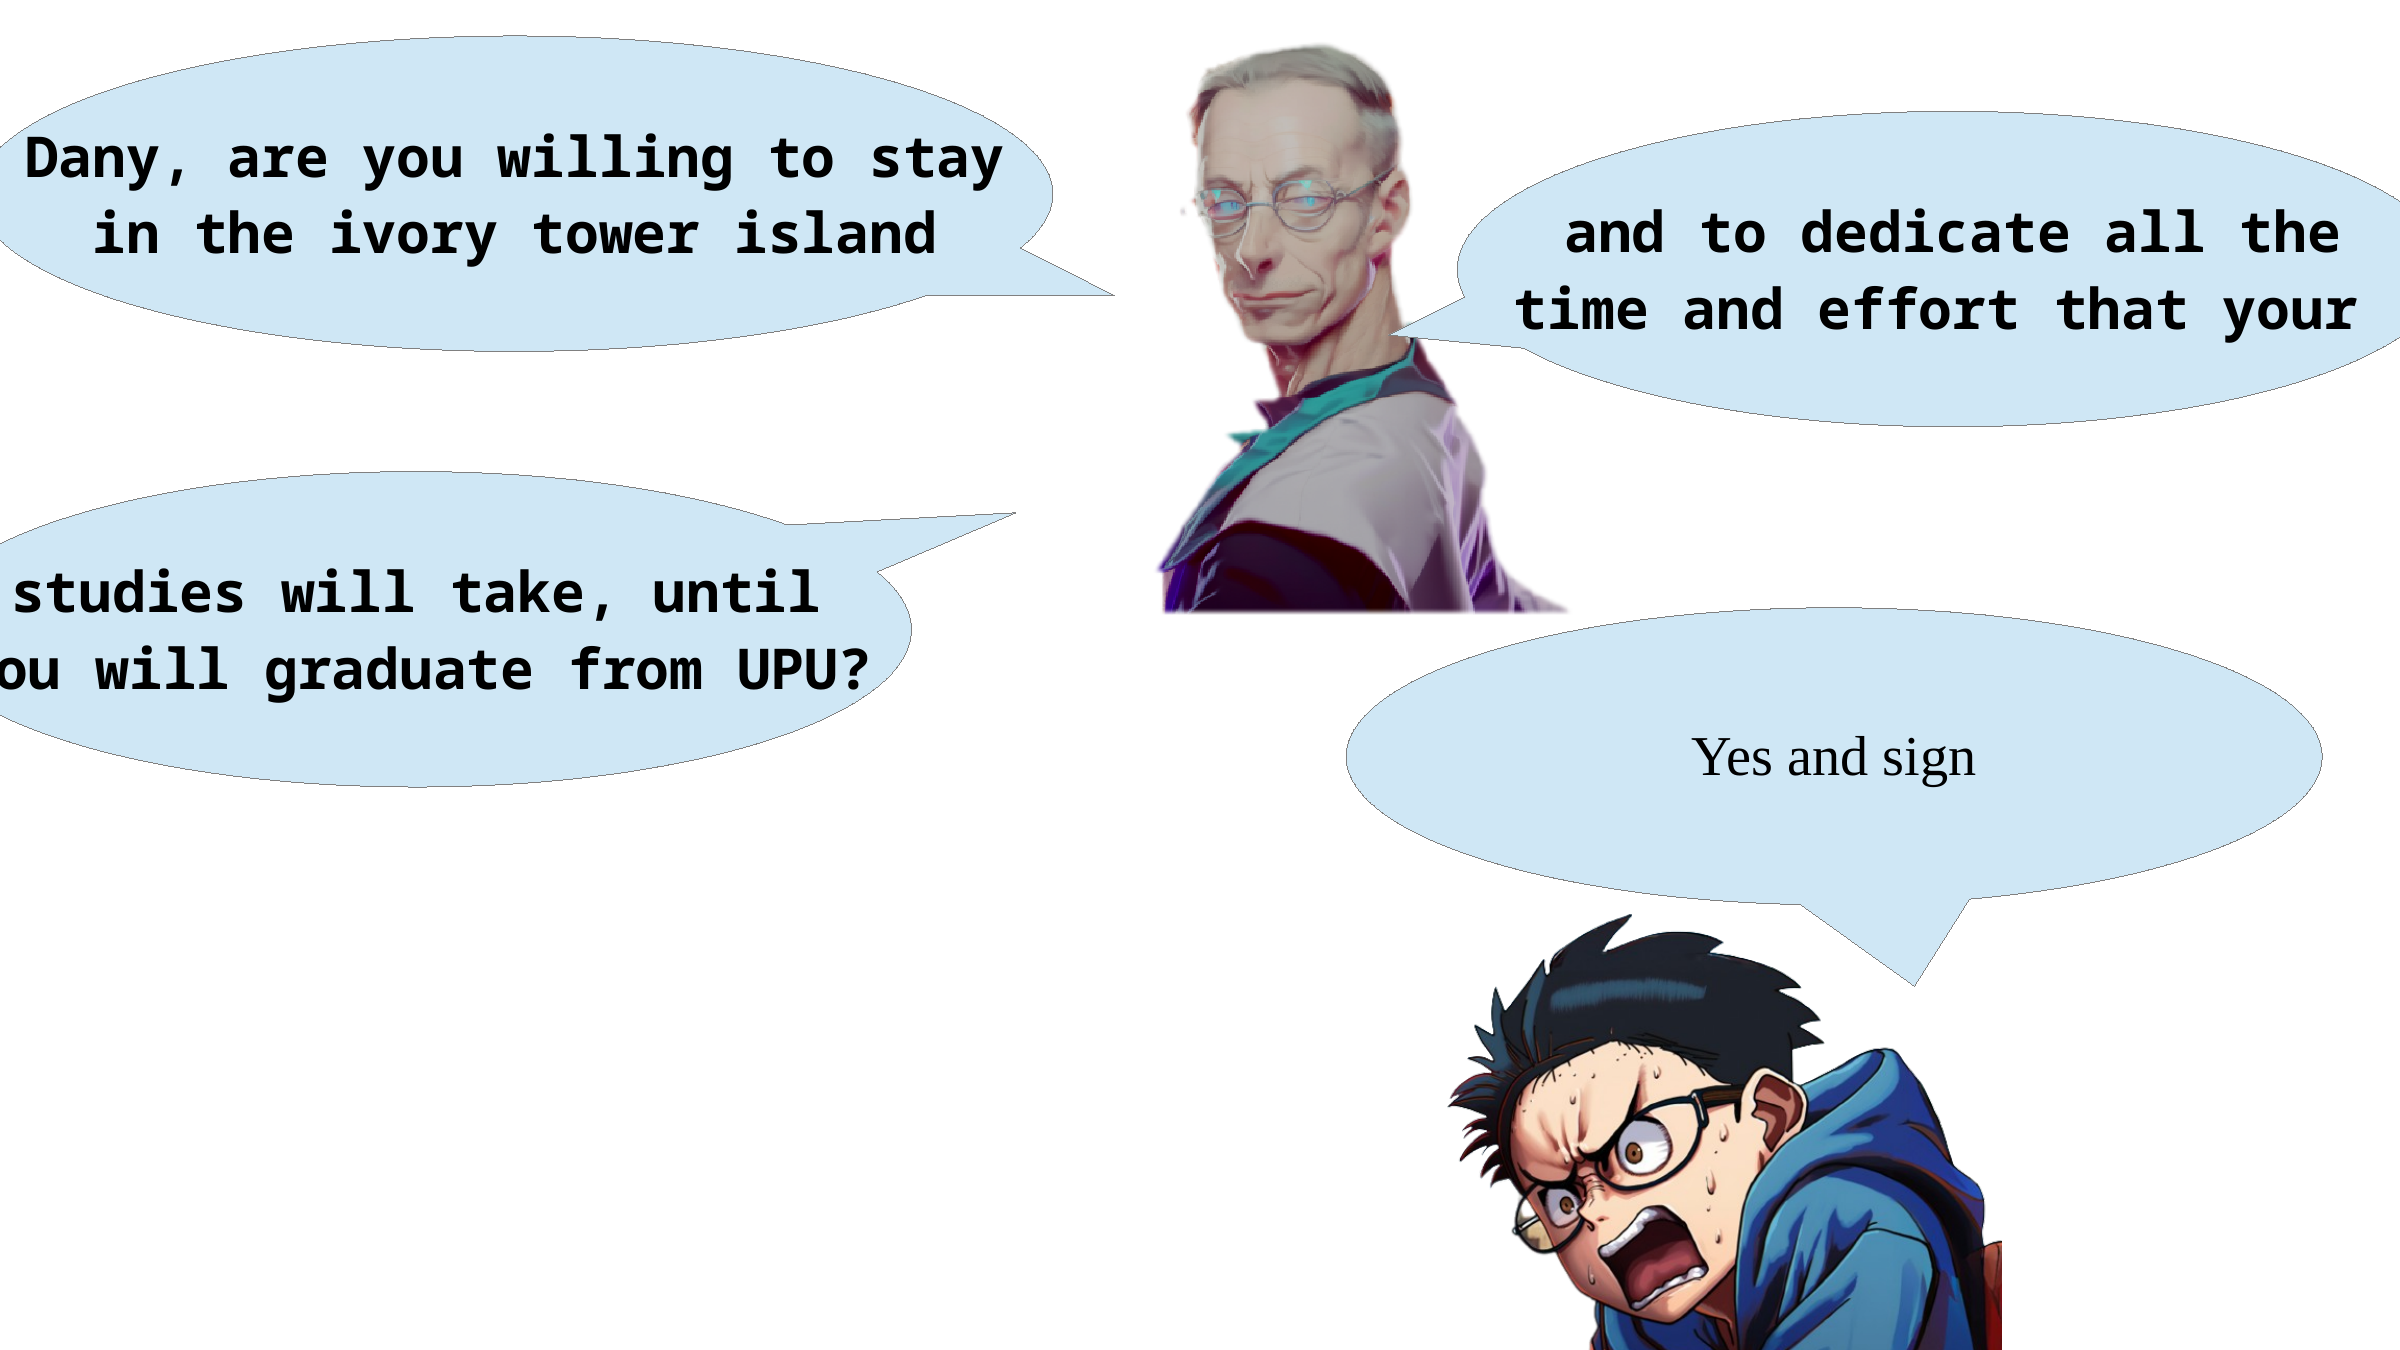

Dany, are you willing to stay
in the ivory tower island
and to dedicate all the
time and effort that your
studies will take, until
you will graduate from UPU?
Yes and sign